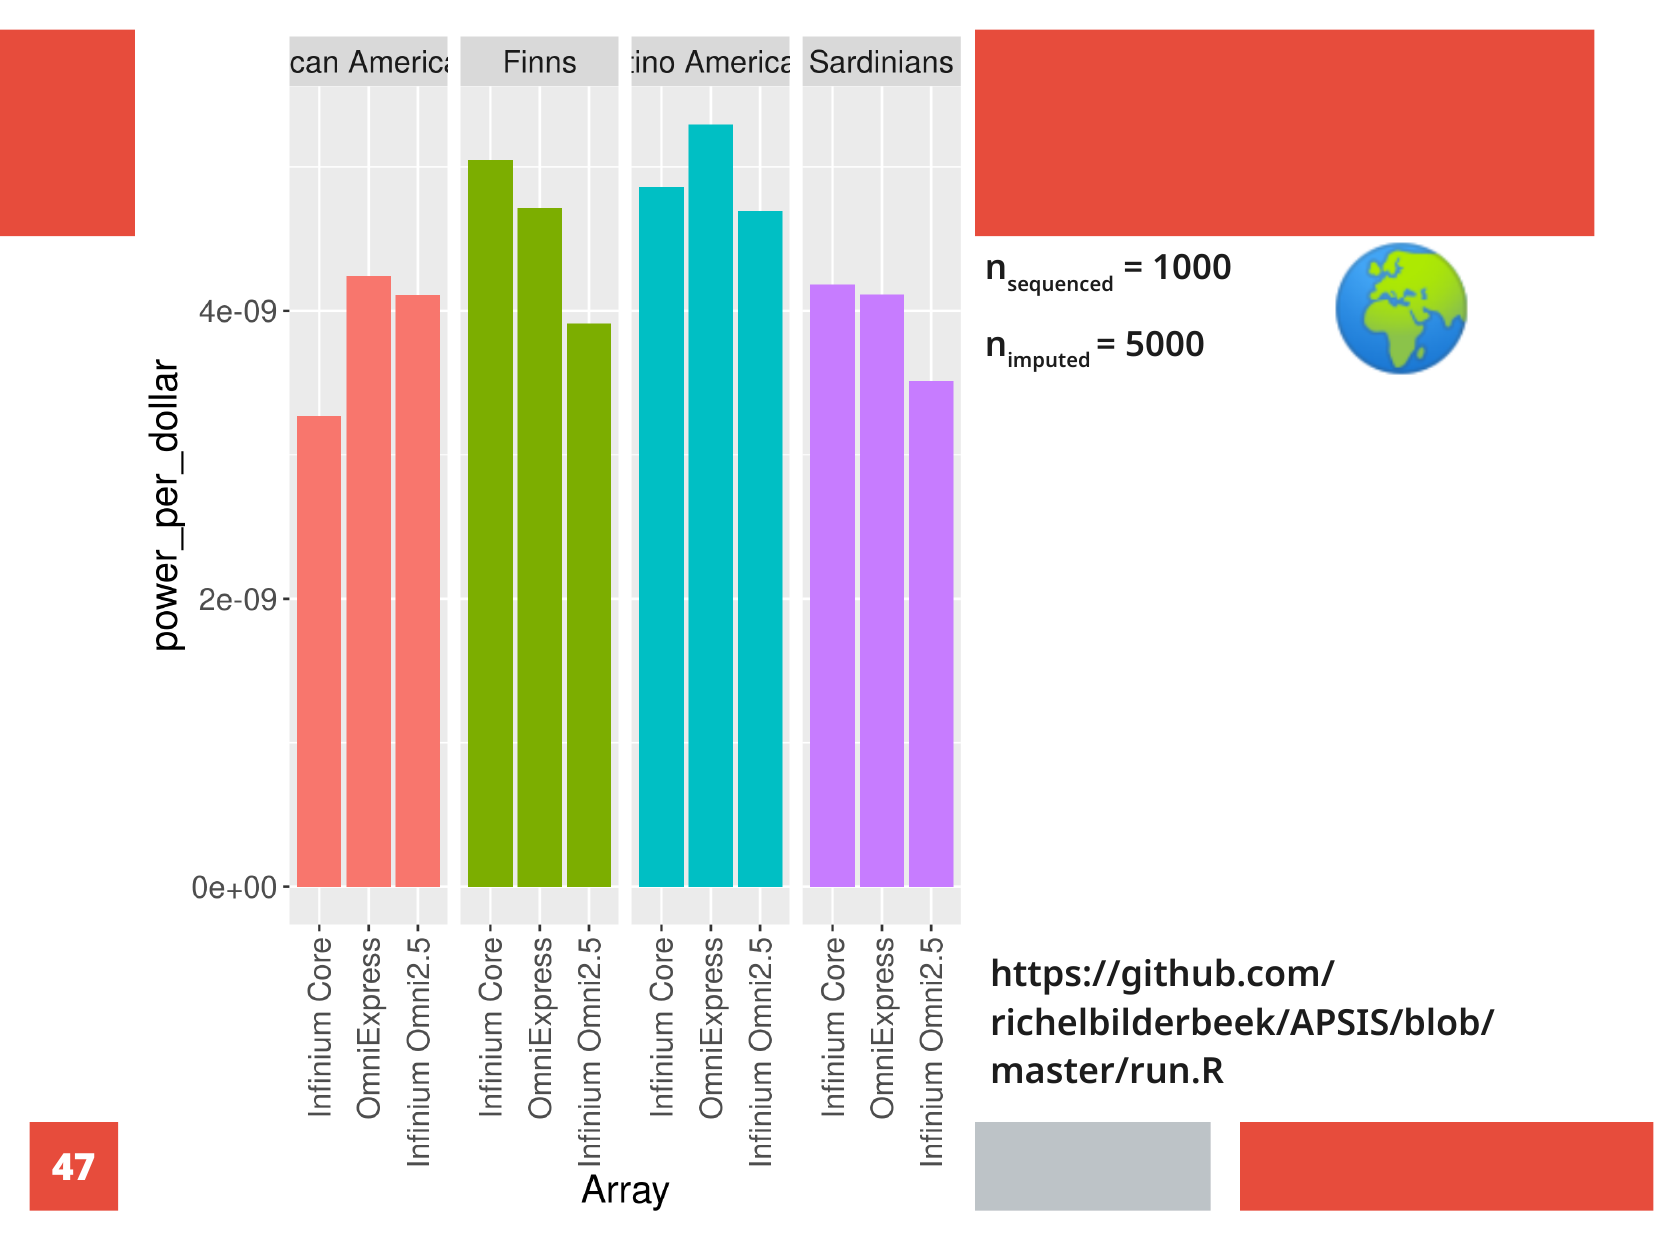

#
nsequenced = 1000
nimputed = 5000
https://github.com/richelbilderbeek/APSIS/blob/master/run.R
47